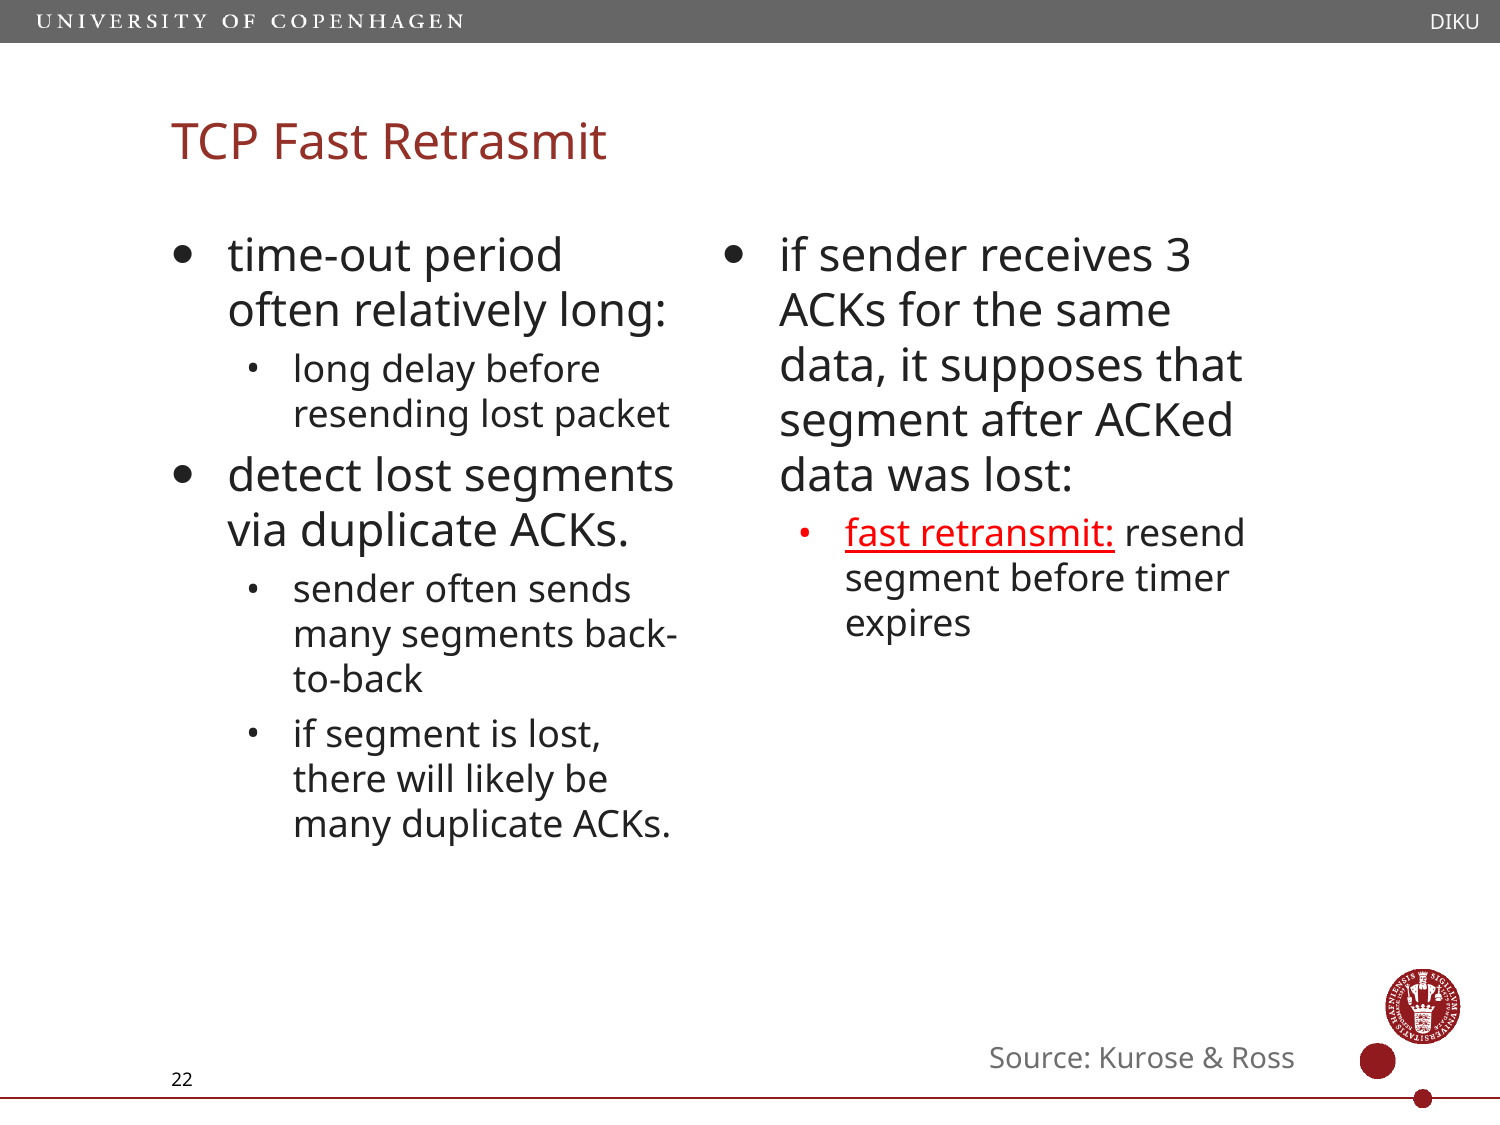

DIKU
# TCP Fast Retrasmit
time-out period often relatively long:
long delay before resending lost packet
detect lost segments via duplicate ACKs.
sender often sends many segments back-to-back
if segment is lost, there will likely be many duplicate ACKs.
if sender receives 3 ACKs for the same data, it supposes that segment after ACKed data was lost:
fast retransmit: resend segment before timer expires
Source: Kurose & Ross